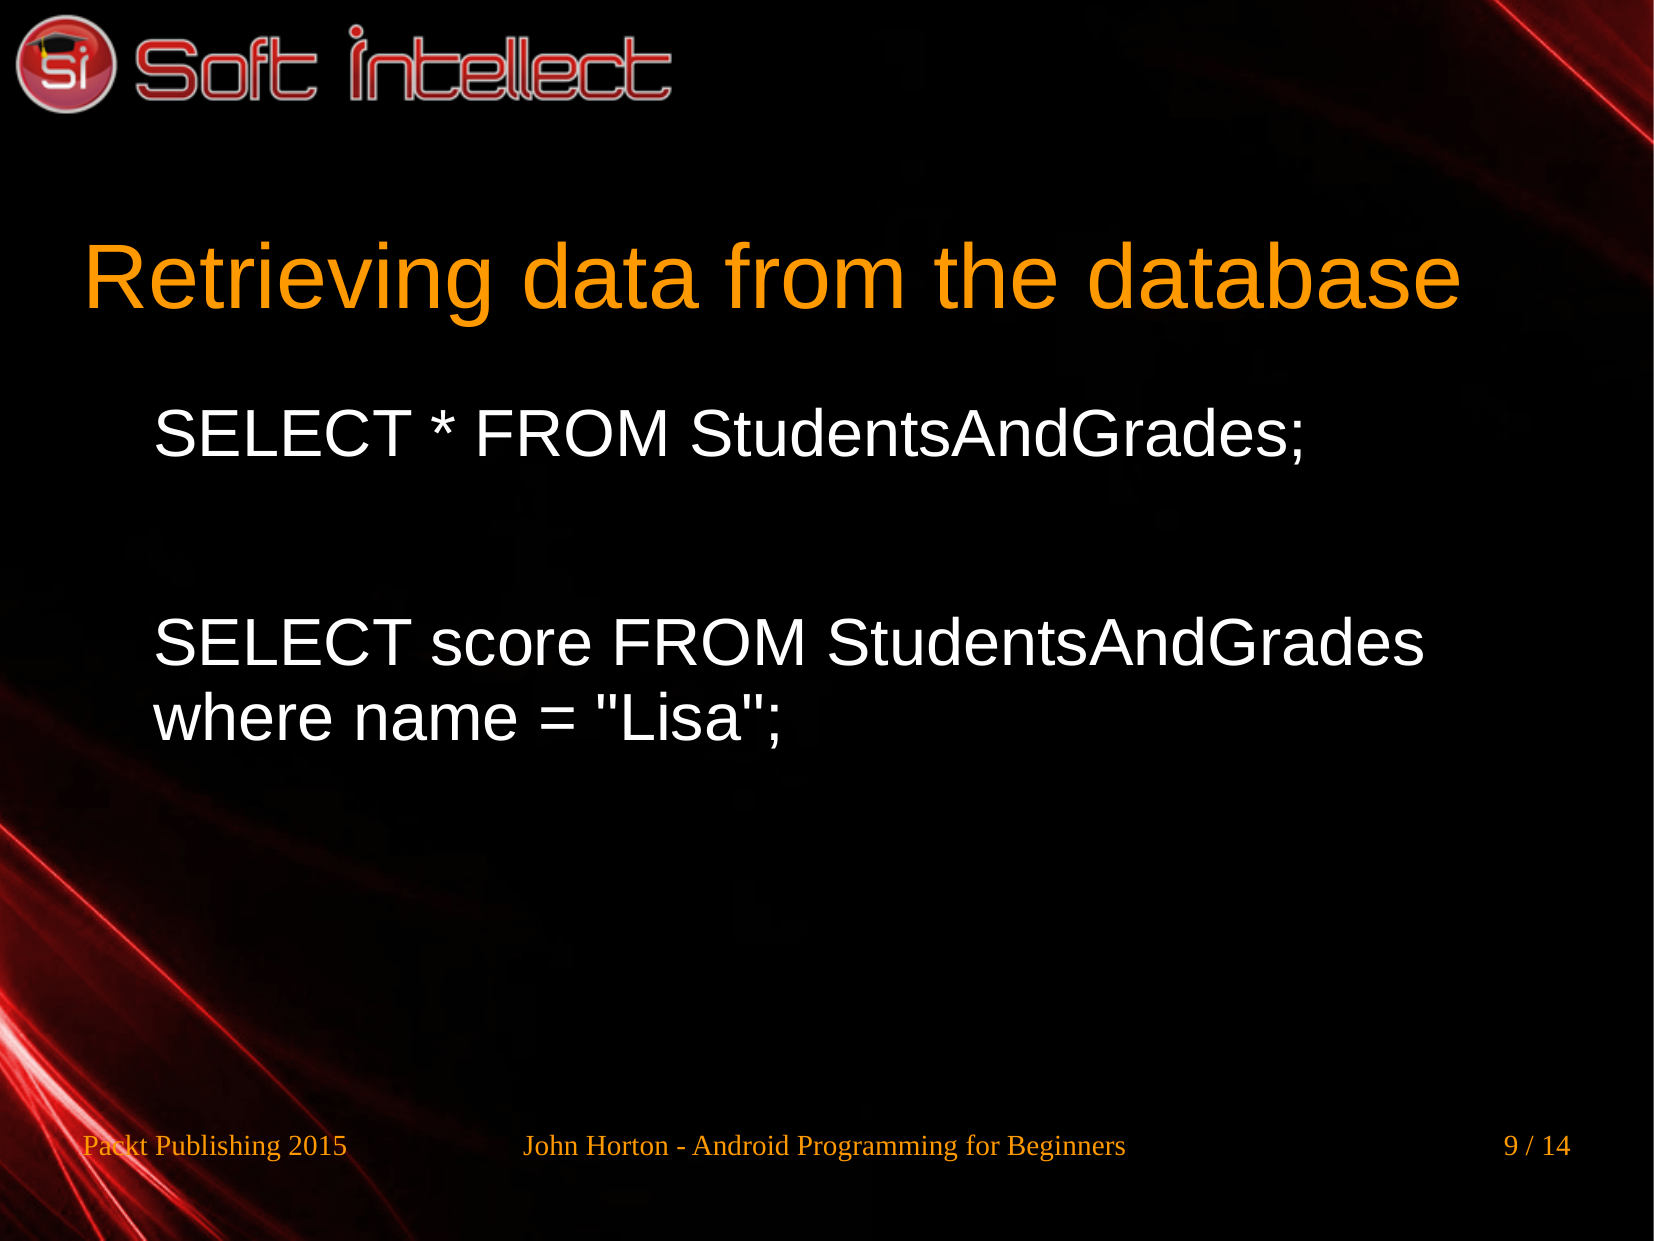

# Retrieving data from the database
SELECT * FROM StudentsAndGrades;
SELECT score FROM StudentsAndGrades where name = "Lisa";
Packt Publishing 2015
John Horton - Android Programming for Beginners
9